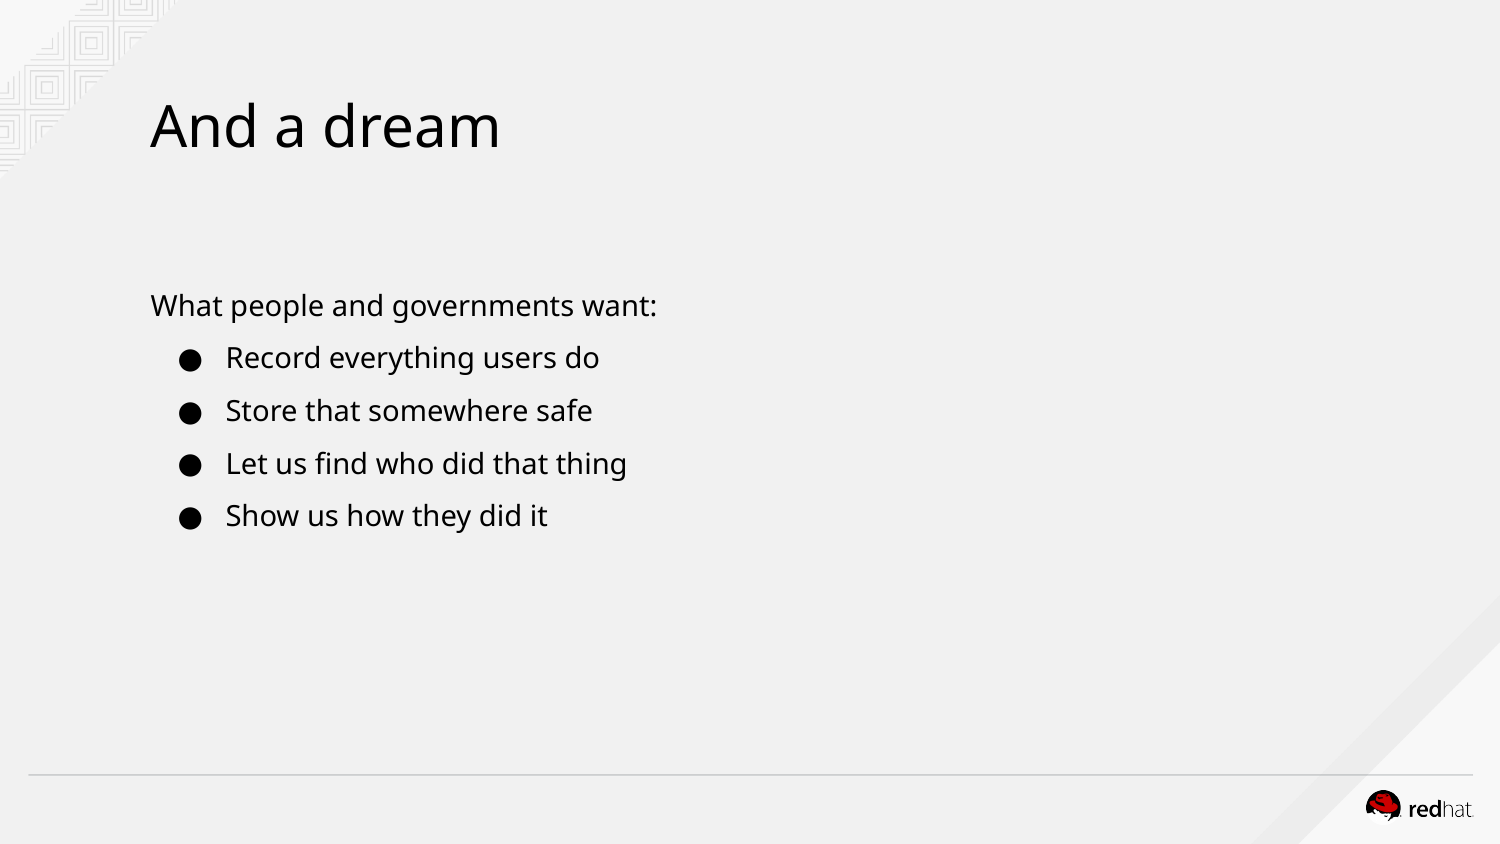

# And a dream
What people and governments want:
Record everything users do
Store that somewhere safe
Let us find who did that thing
Show us how they did it